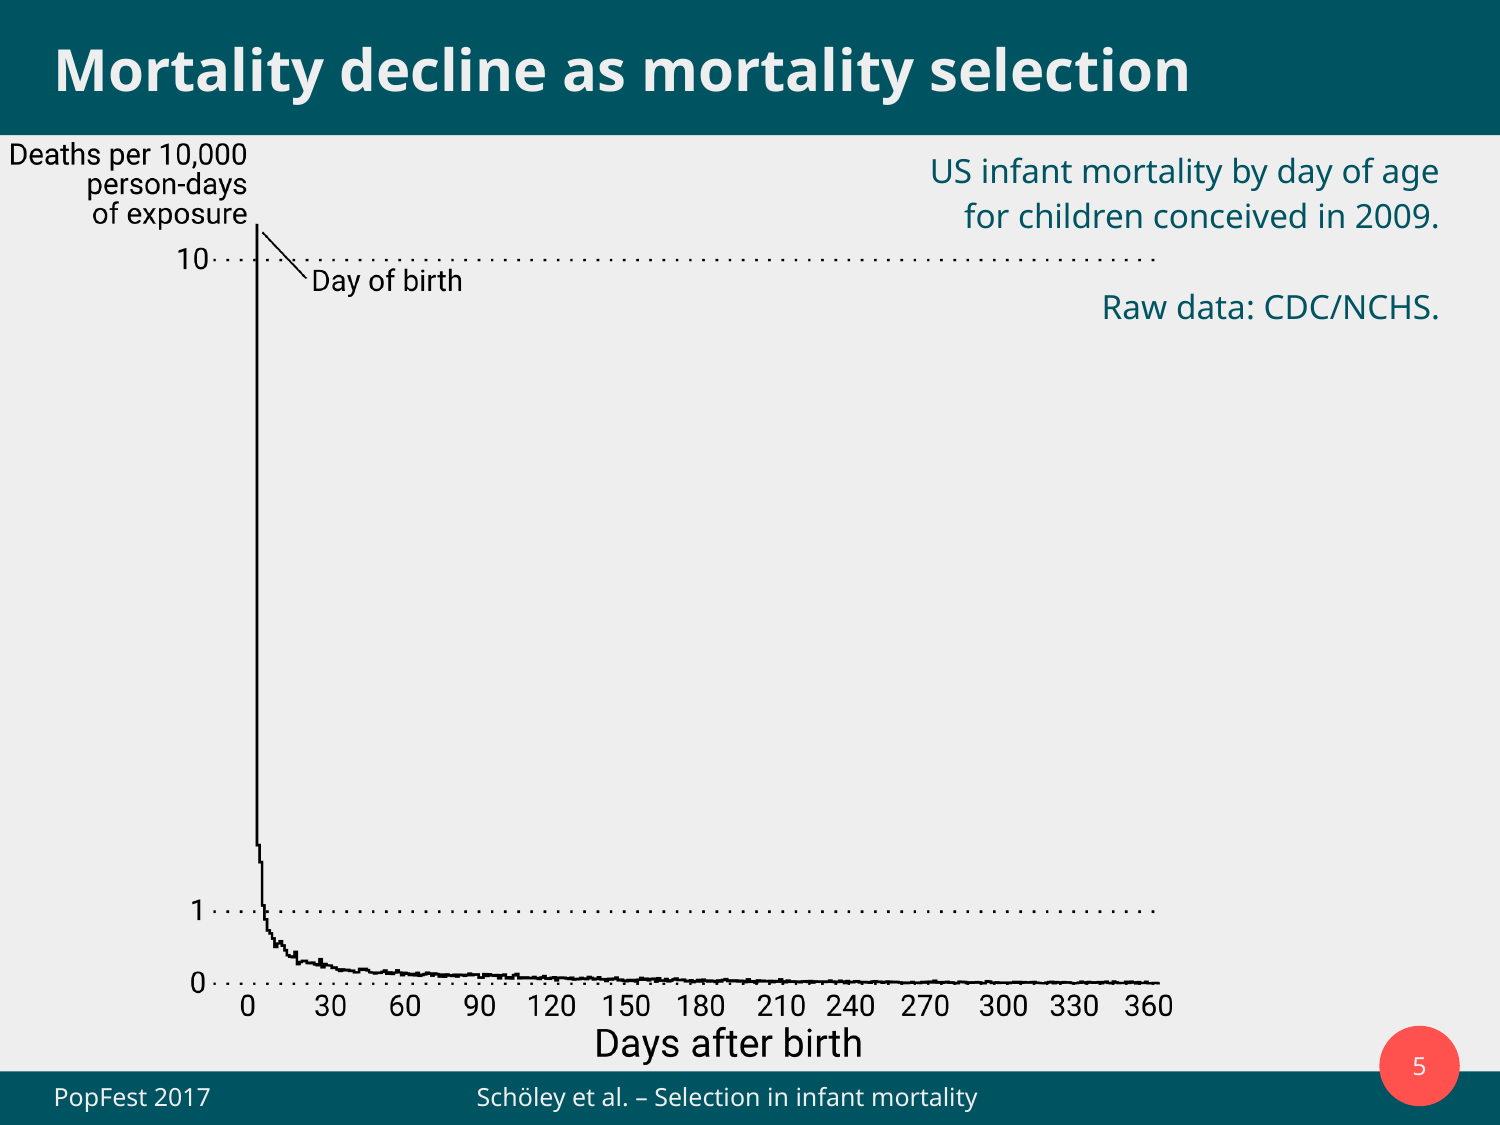

# Mortality decline as mortality selection
US infant mortality by day of age for children conceived in 2009.
Raw data: CDC/NCHS.
5
PopFest 2017
Schöley et al. – Selection in infant mortality